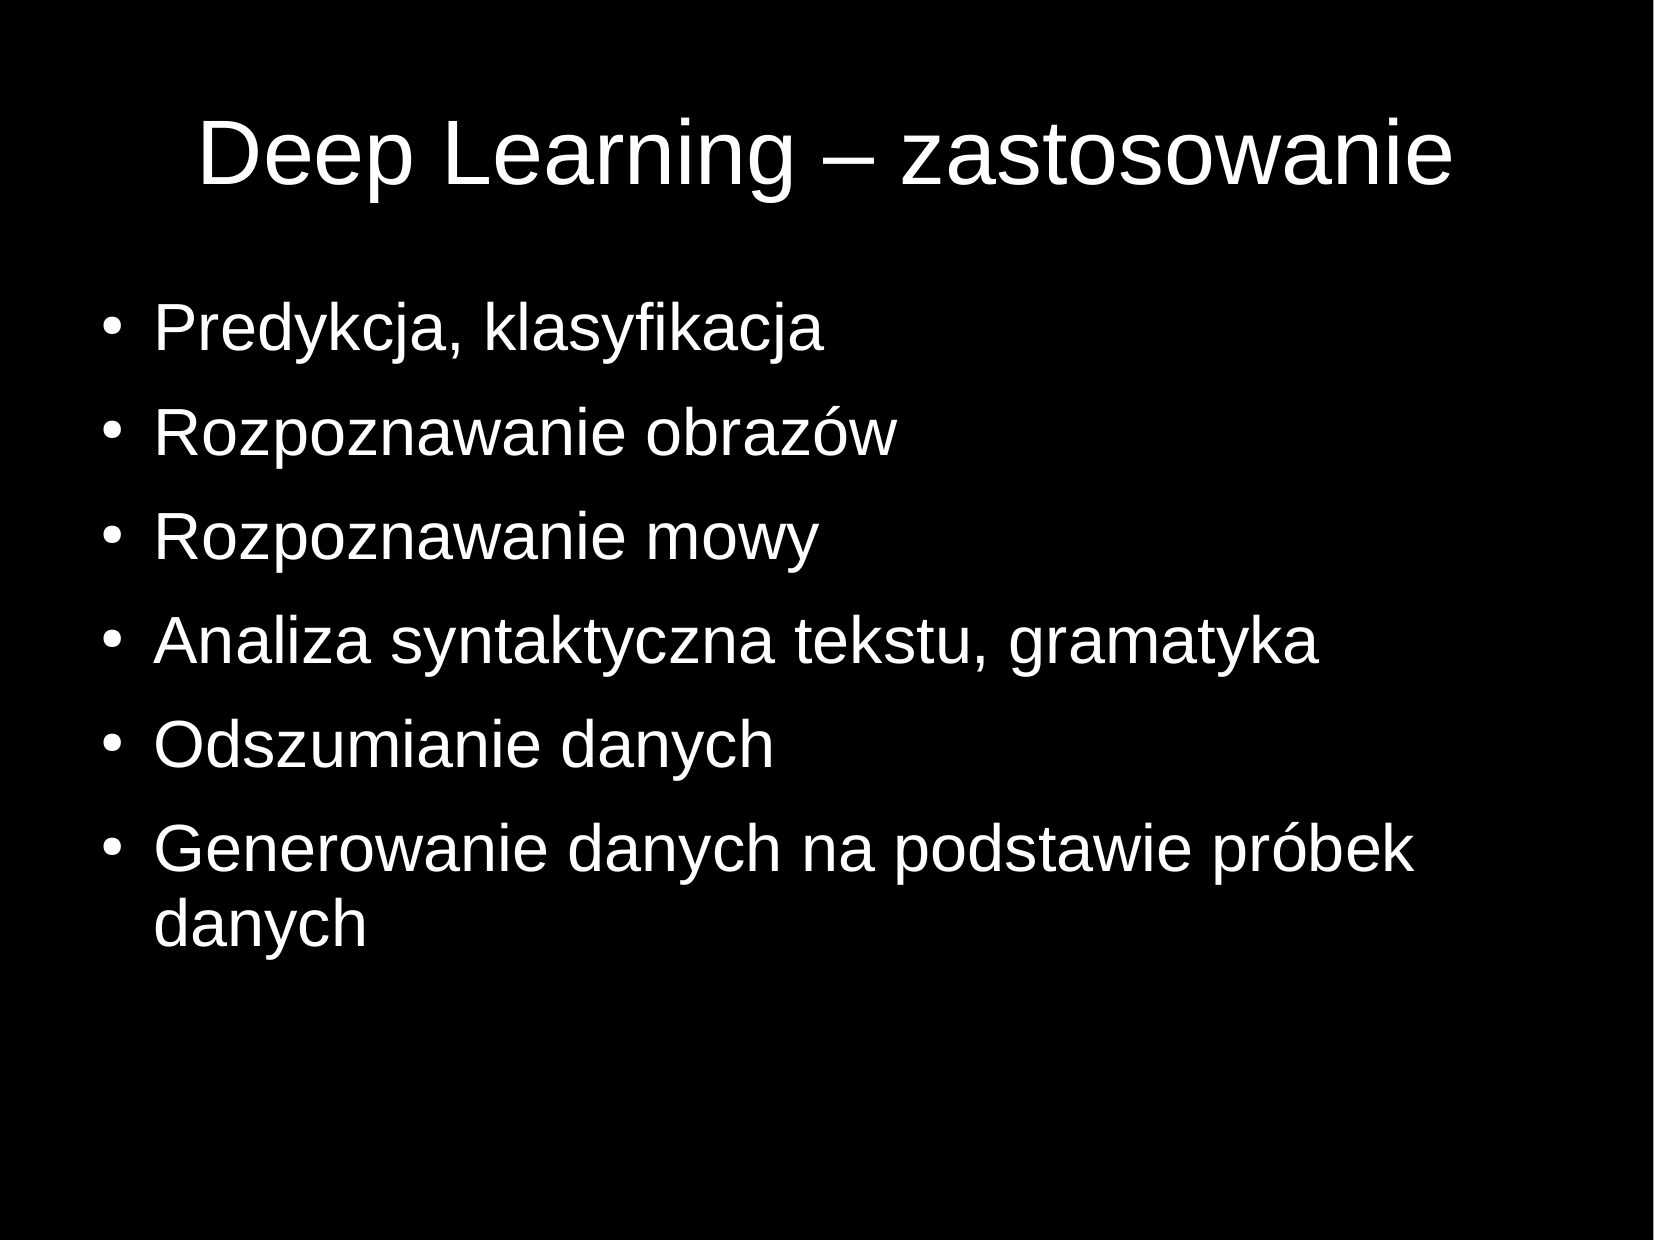

# Deep Learning – zastosowanie
Predykcja, klasyfikacja
Rozpoznawanie obrazów
Rozpoznawanie mowy
Analiza syntaktyczna tekstu, gramatyka
Odszumianie danych
Generowanie danych na podstawie próbek danych